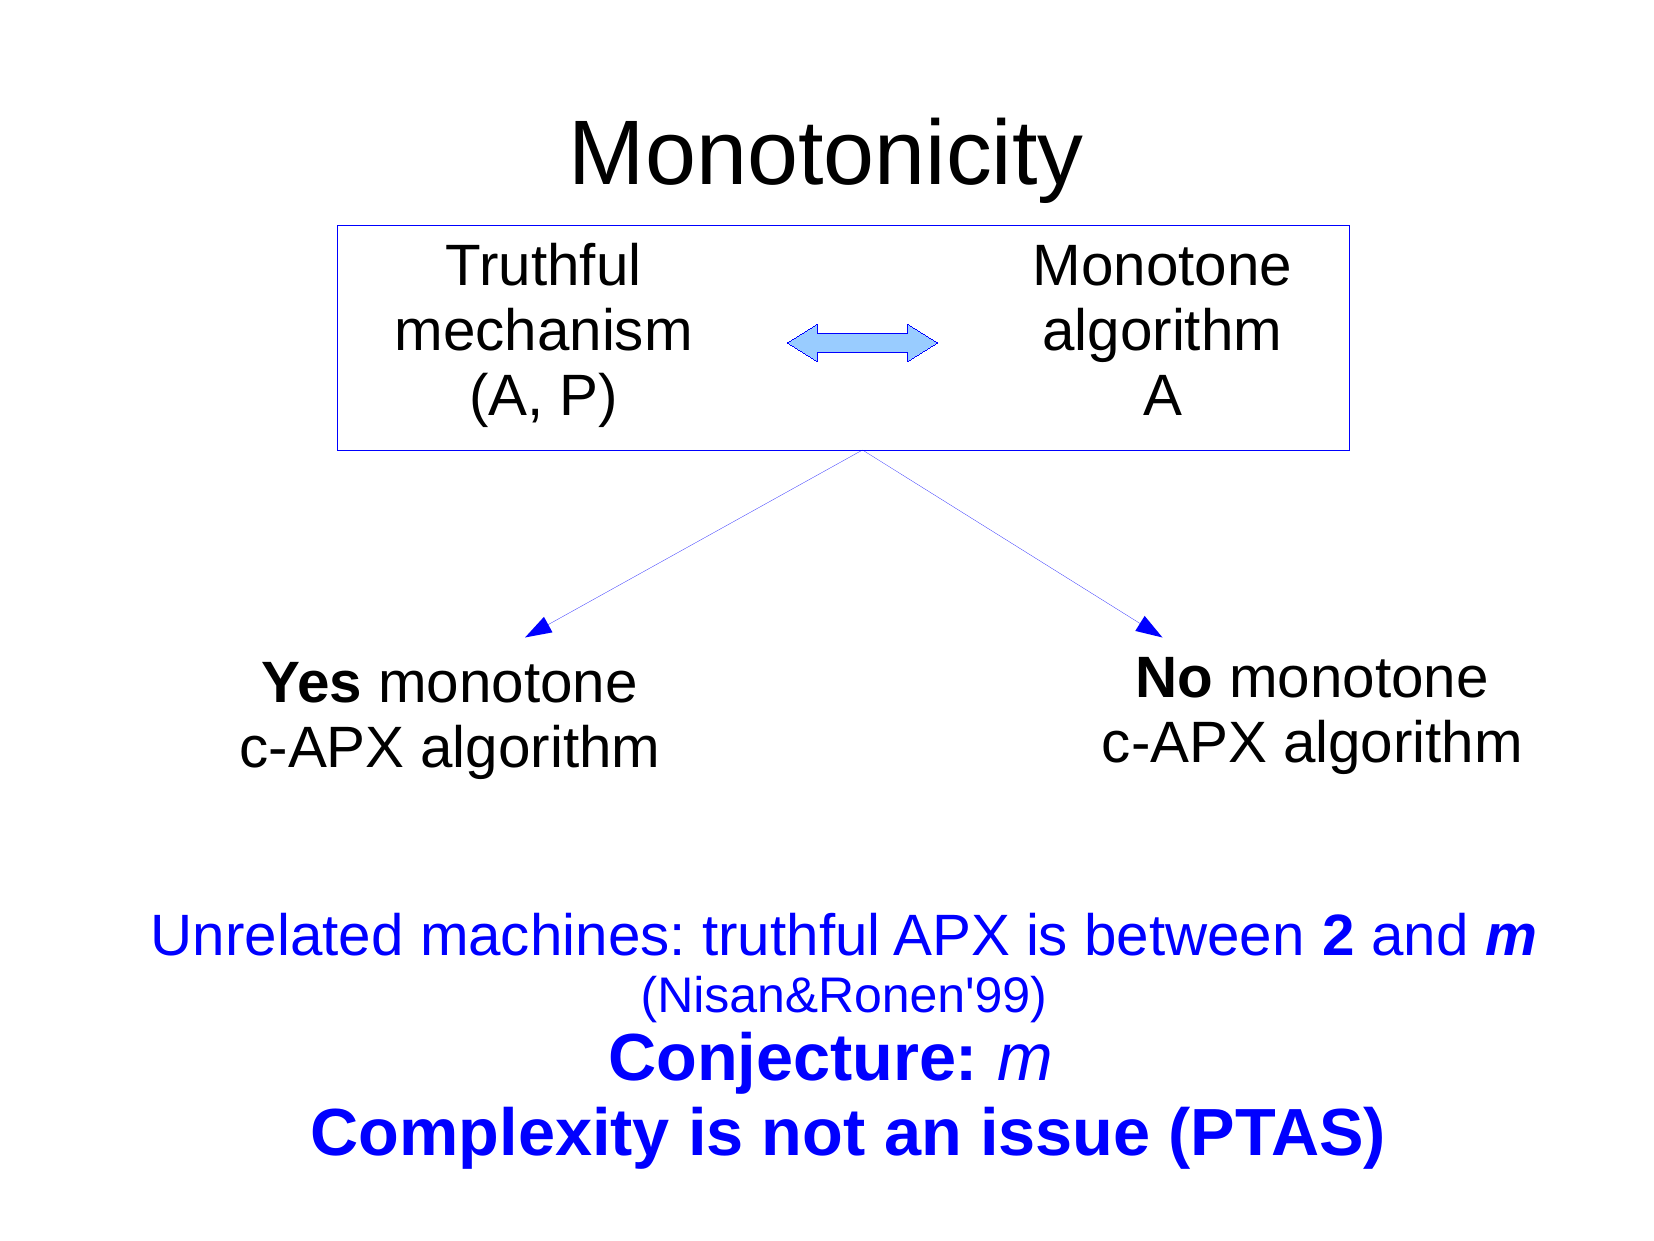

# Monotonicity
Truthful
mechanism
(A, P)
Monotone
algorithm
A
No monotone
c-APX algorithm
Yes monotone
c-APX algorithm
Unrelated machines: truthful APX is between 2 and m
(Nisan&Ronen'99)
Conjecture: m
Complexity is not an issue (PTAS)